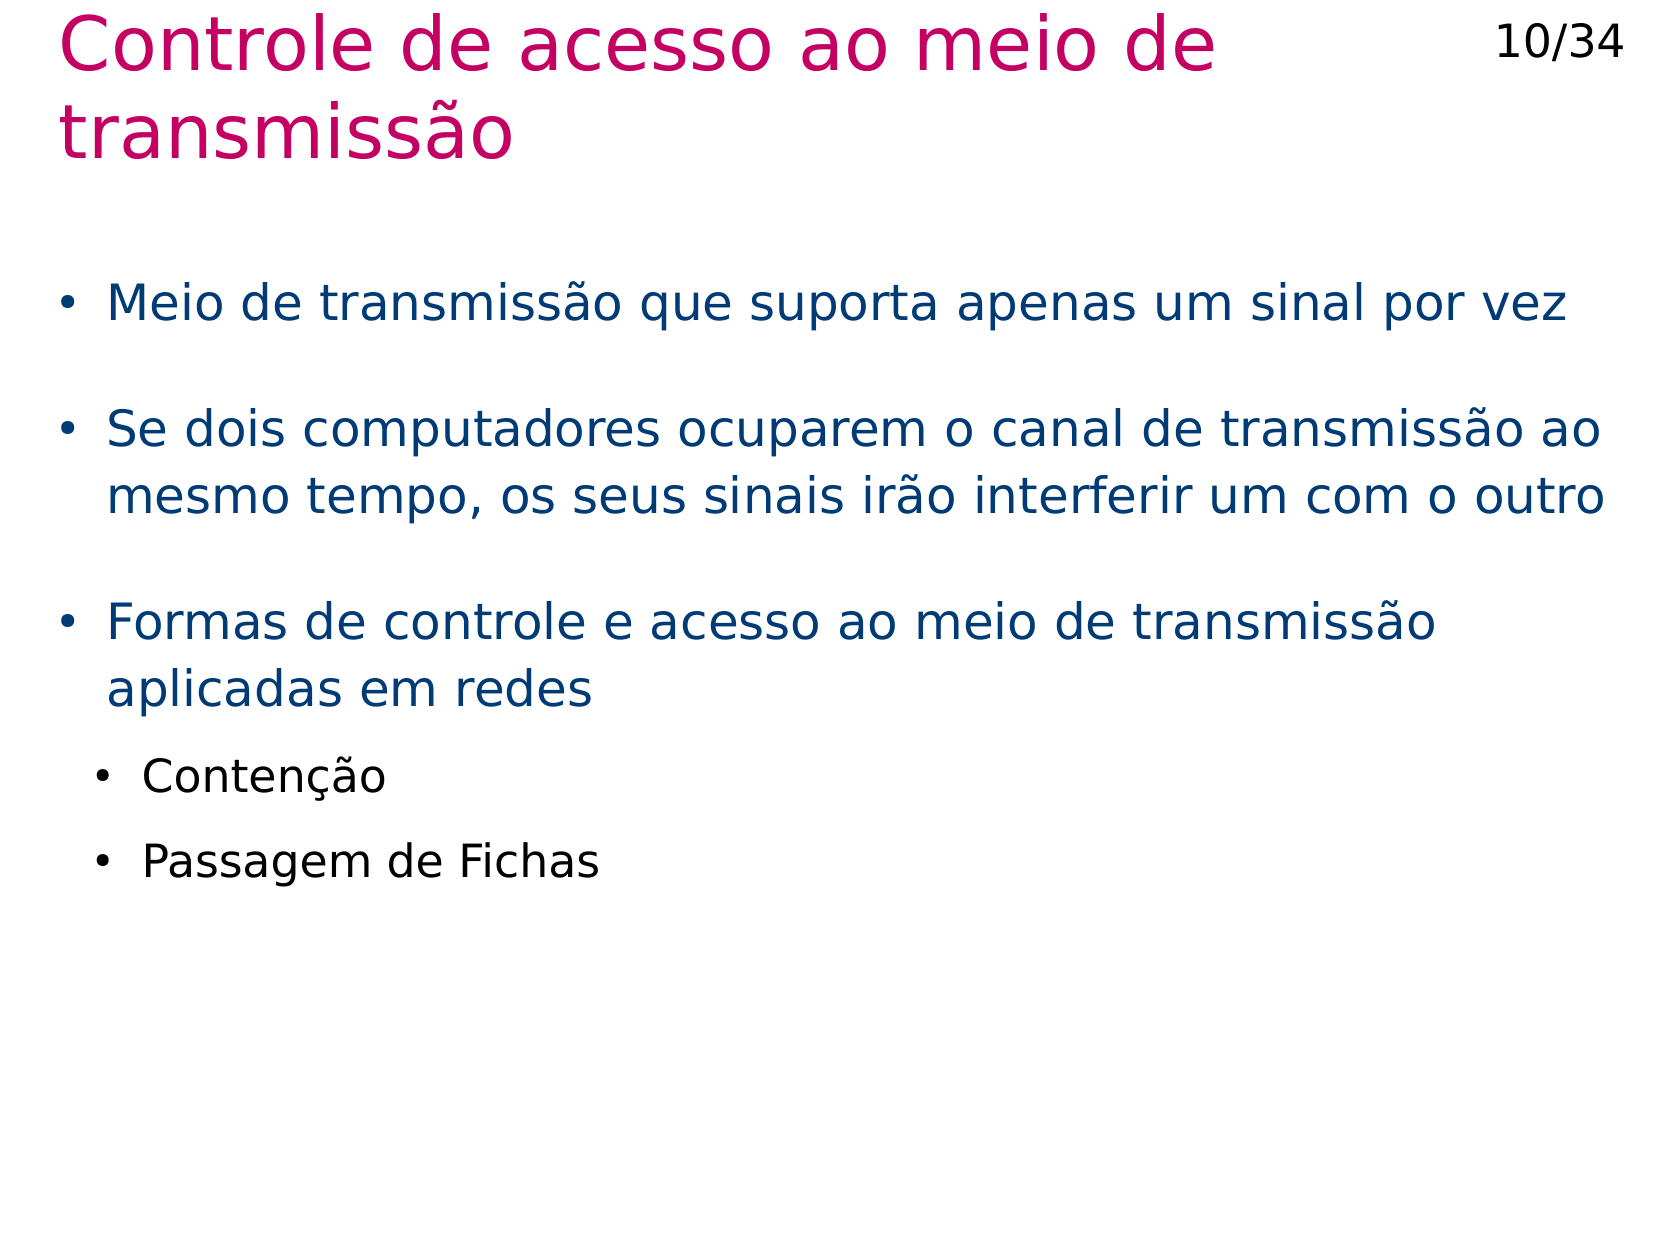

# Controle de acesso ao meio de transmissão
10
Meio de transmissão que suporta apenas um sinal por vez
Se dois computadores ocuparem o canal de transmissão ao mesmo tempo, os seus sinais irão interferir um com o outro
Formas de controle e acesso ao meio de transmissão aplicadas em redes
Contenção
Passagem de Fichas